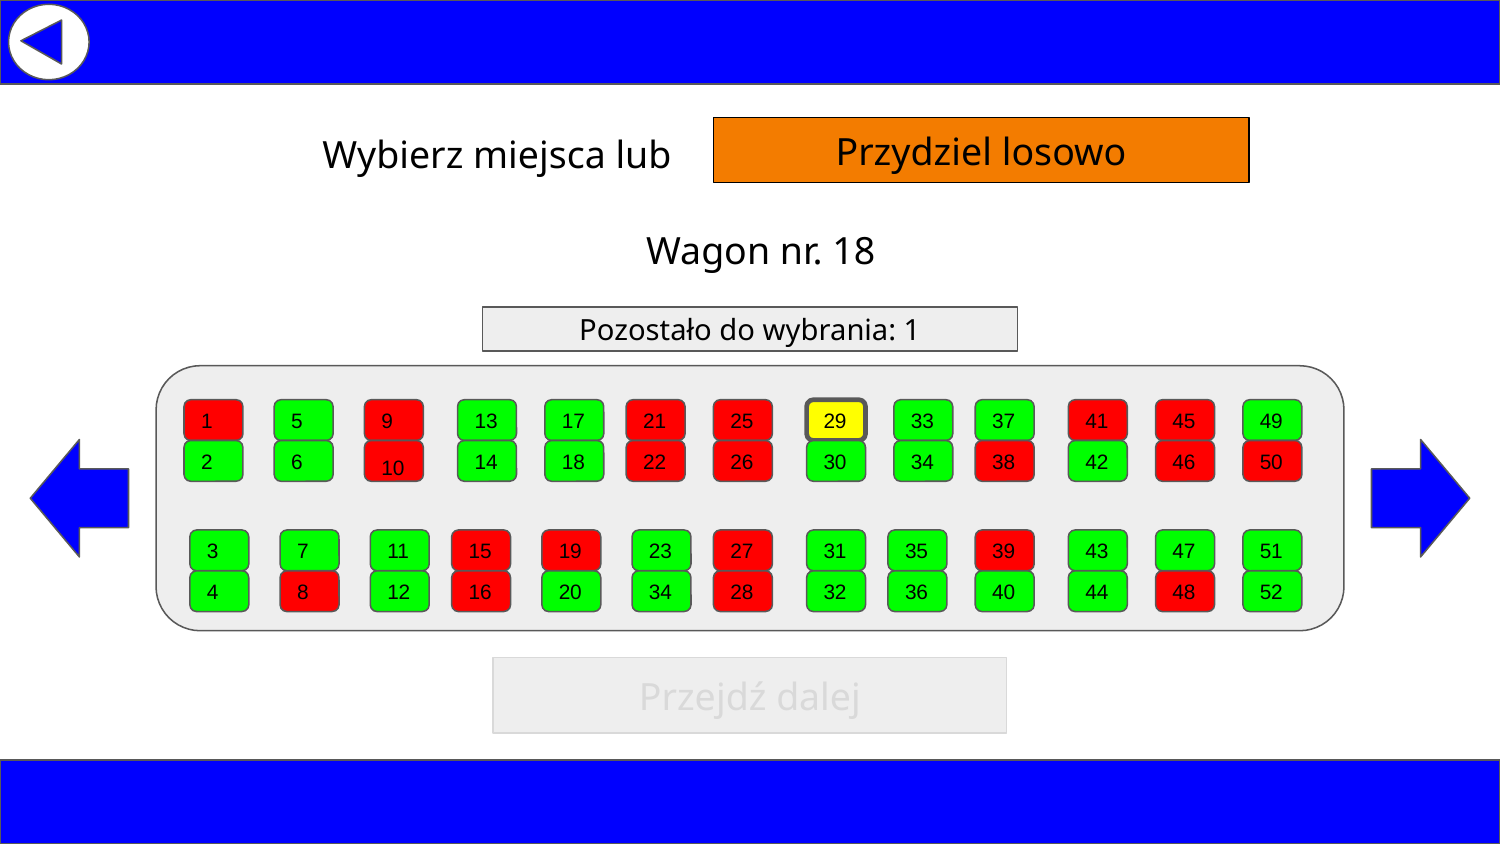

Wybierz miejsca lub
Przydziel losowo
Wagon nr. 18
Pozostało do wybrania: 1
1
5
9
13
17
21
25
29
33
37
41
45
49
2
6
10
14
18
22
26
30
34
38
42
46
50
3
7
11
15
19
23
27
31
35
39
43
47
51
4
8
12
16
20
34
28
32
36
40
44
48
52
Przejdź dalej